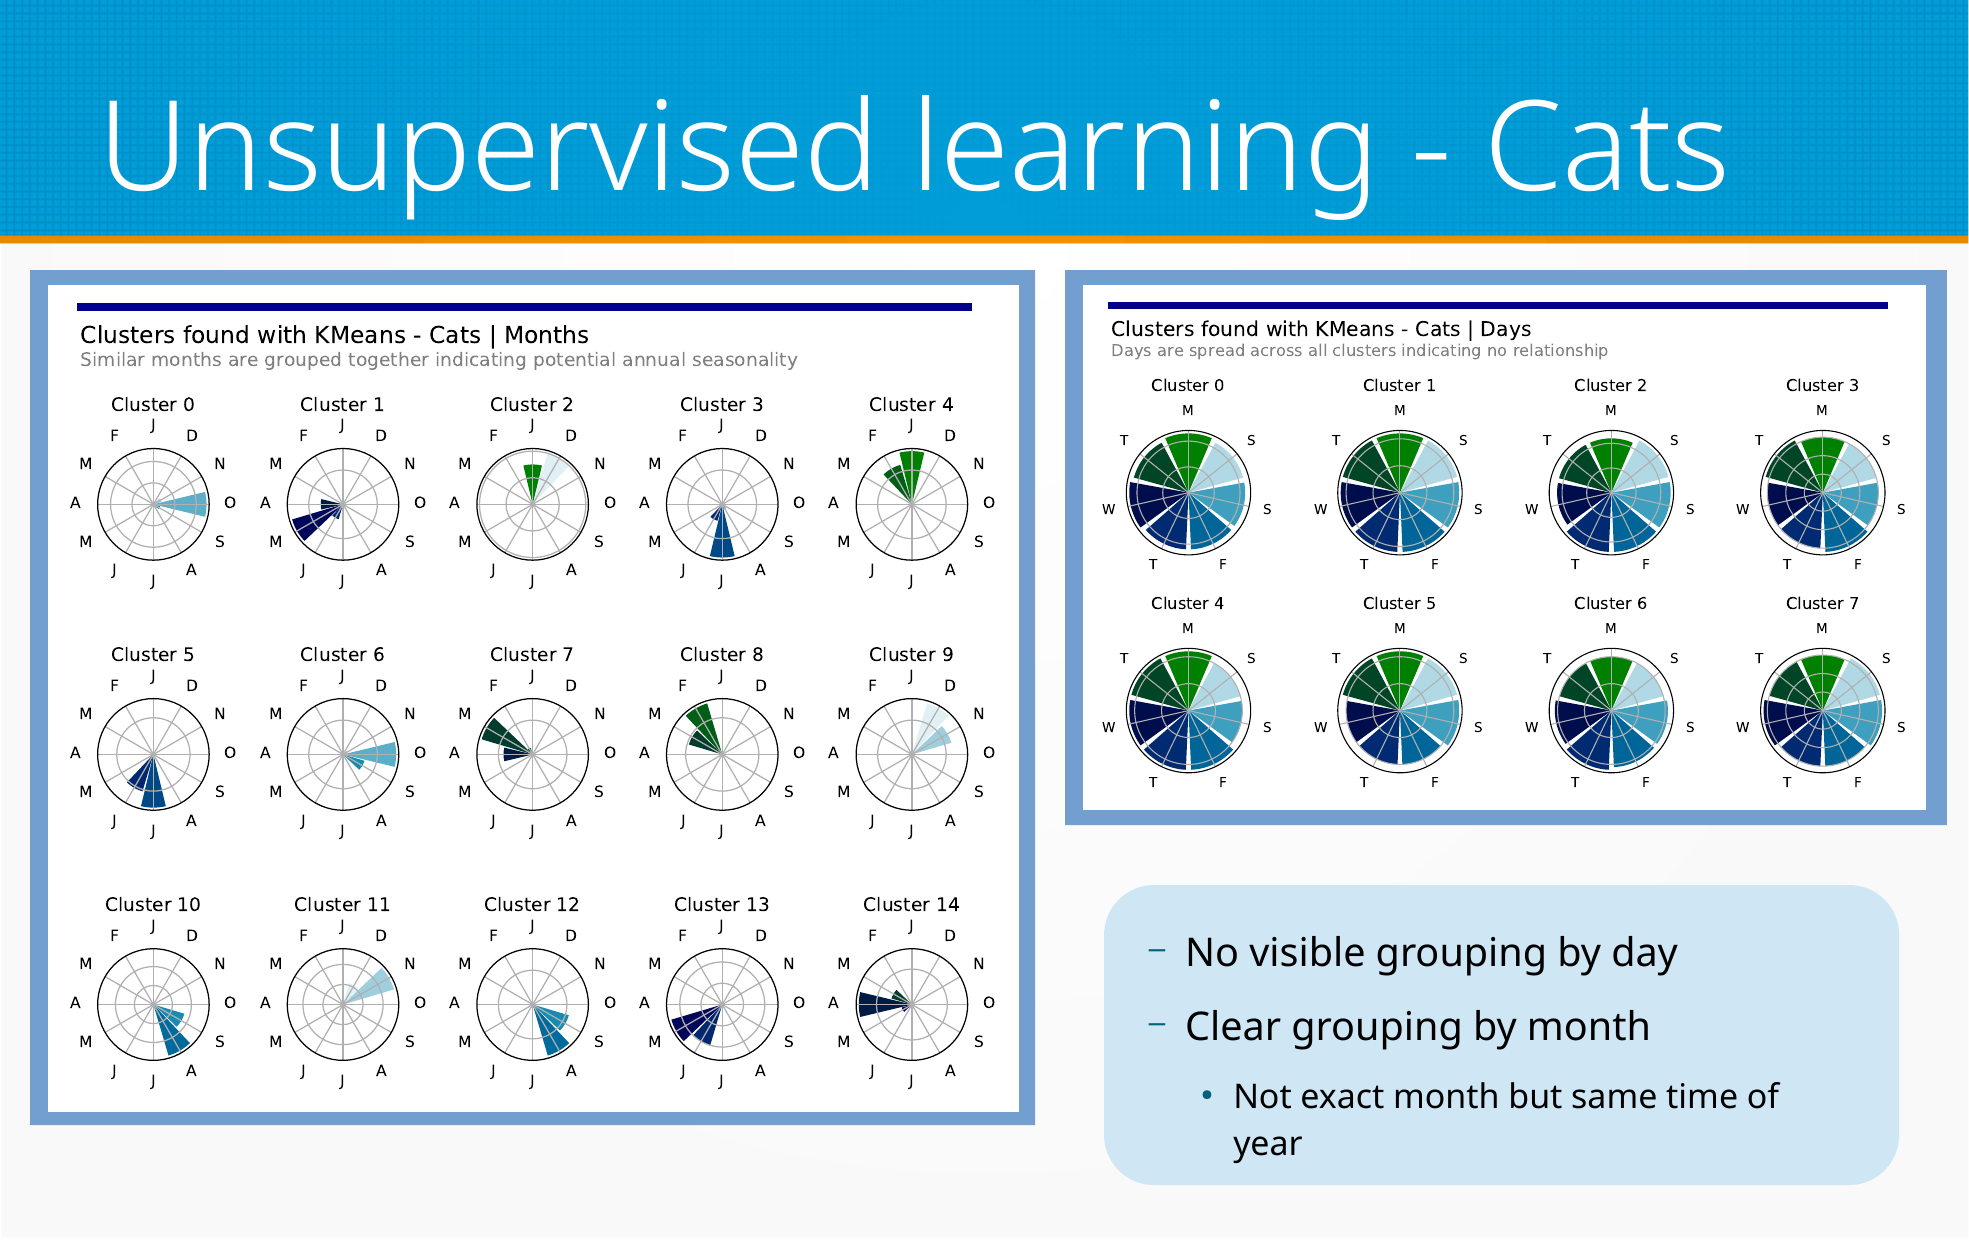

# Unsupervised learning - Cats
No visible grouping by day
Clear grouping by month
Not exact month but same time of year